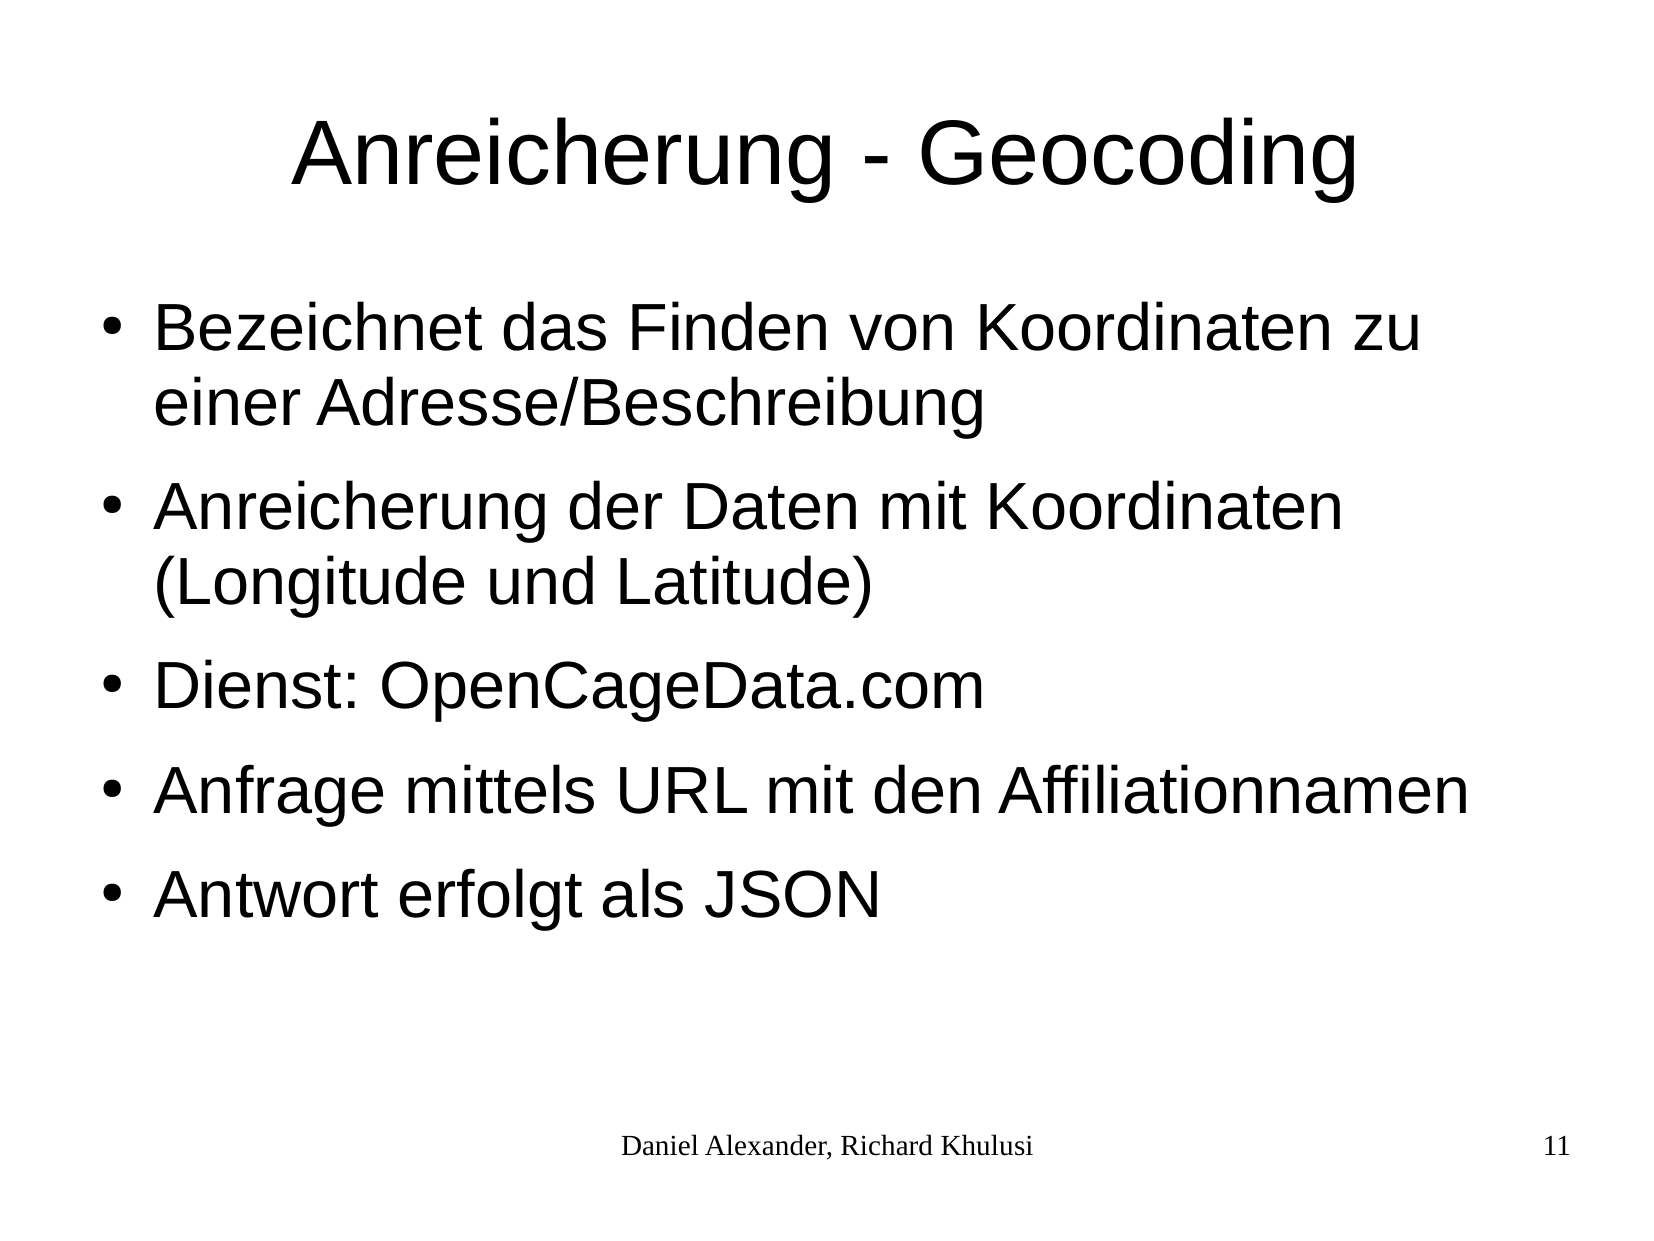

# Anreicherung - Geocoding
Bezeichnet das Finden von Koordinaten zu einer Adresse/Beschreibung
Anreicherung der Daten mit Koordinaten (Longitude und Latitude)
Dienst: OpenCageData.com
Anfrage mittels URL mit den Affiliationnamen
Antwort erfolgt als JSON
Daniel Alexander, Richard Khulusi
11